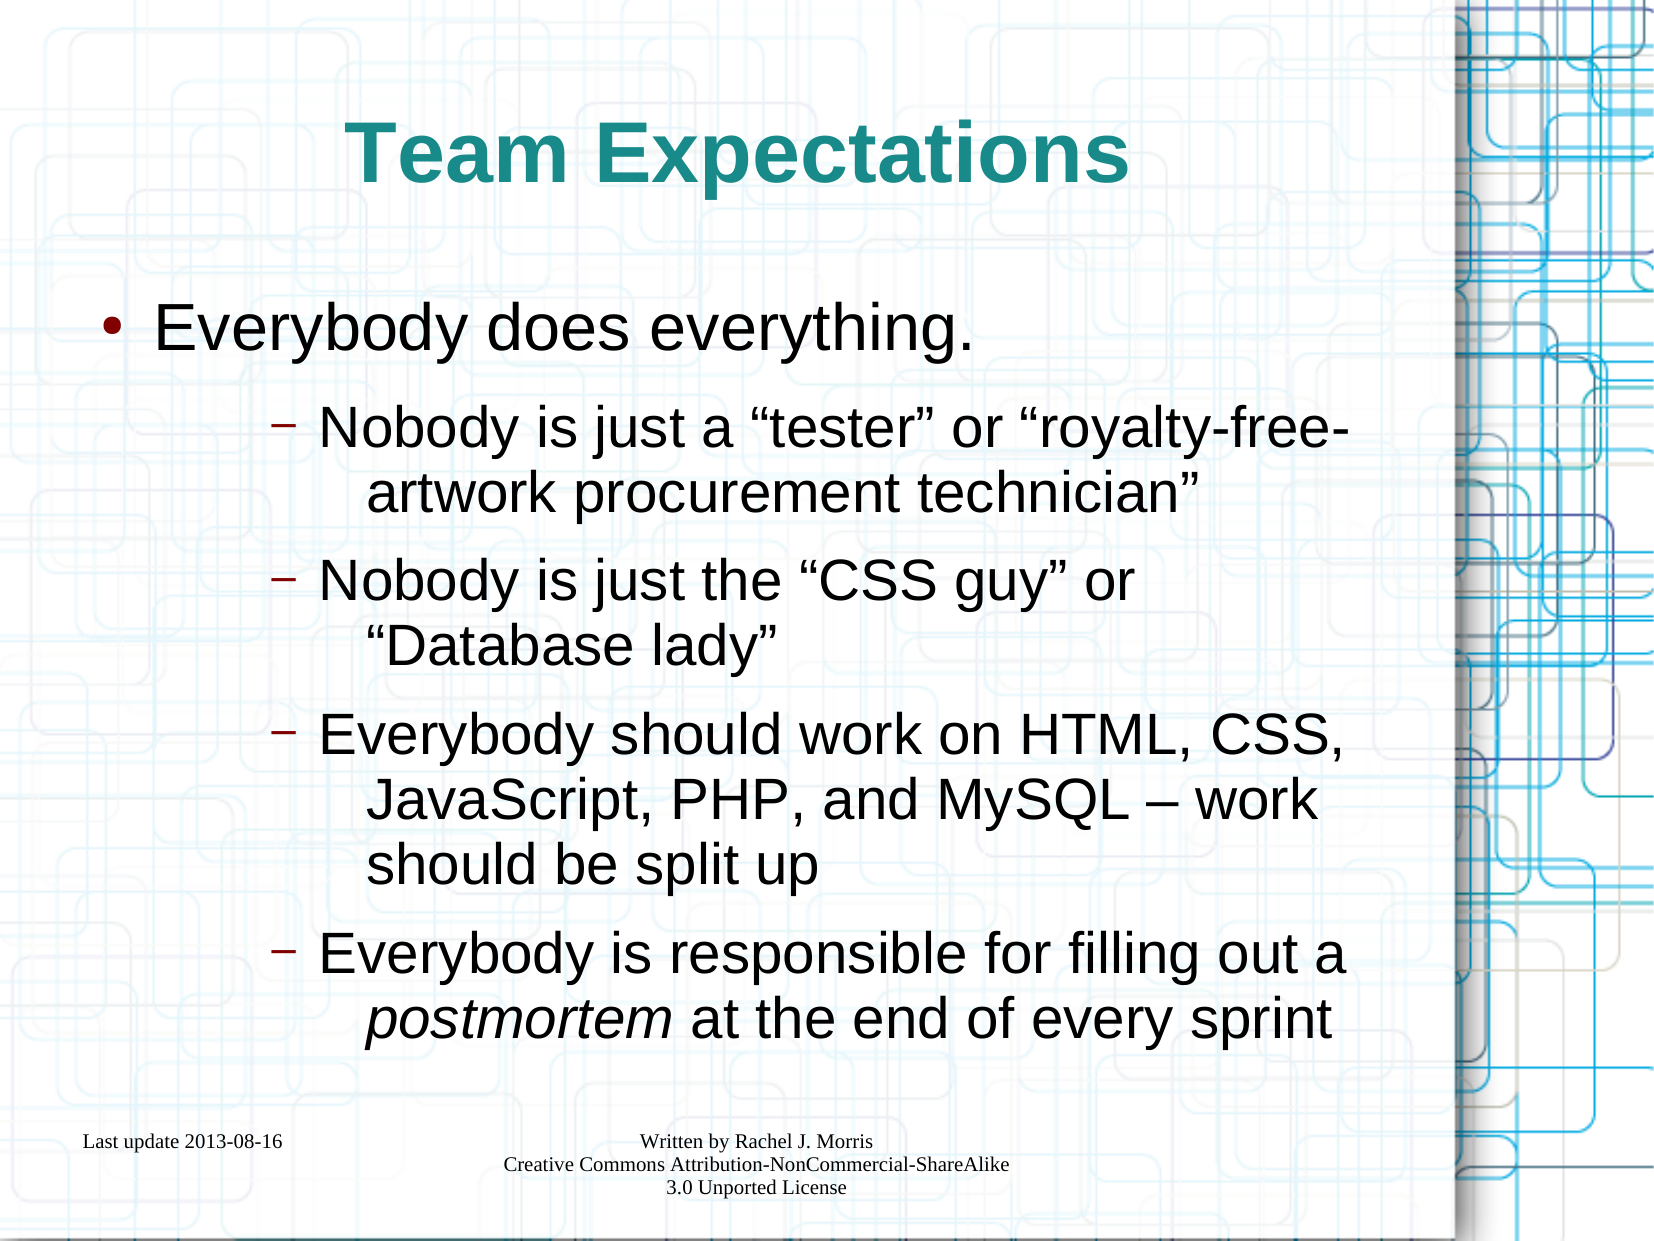

# Team Expectations
Everybody does everything.
Nobody is just a “tester” or “royalty-free-artwork procurement technician”
Nobody is just the “CSS guy” or “Database lady”
Everybody should work on HTML, CSS, JavaScript, PHP, and MySQL – work should be split up
Everybody is responsible for filling out a postmortem at the end of every sprint